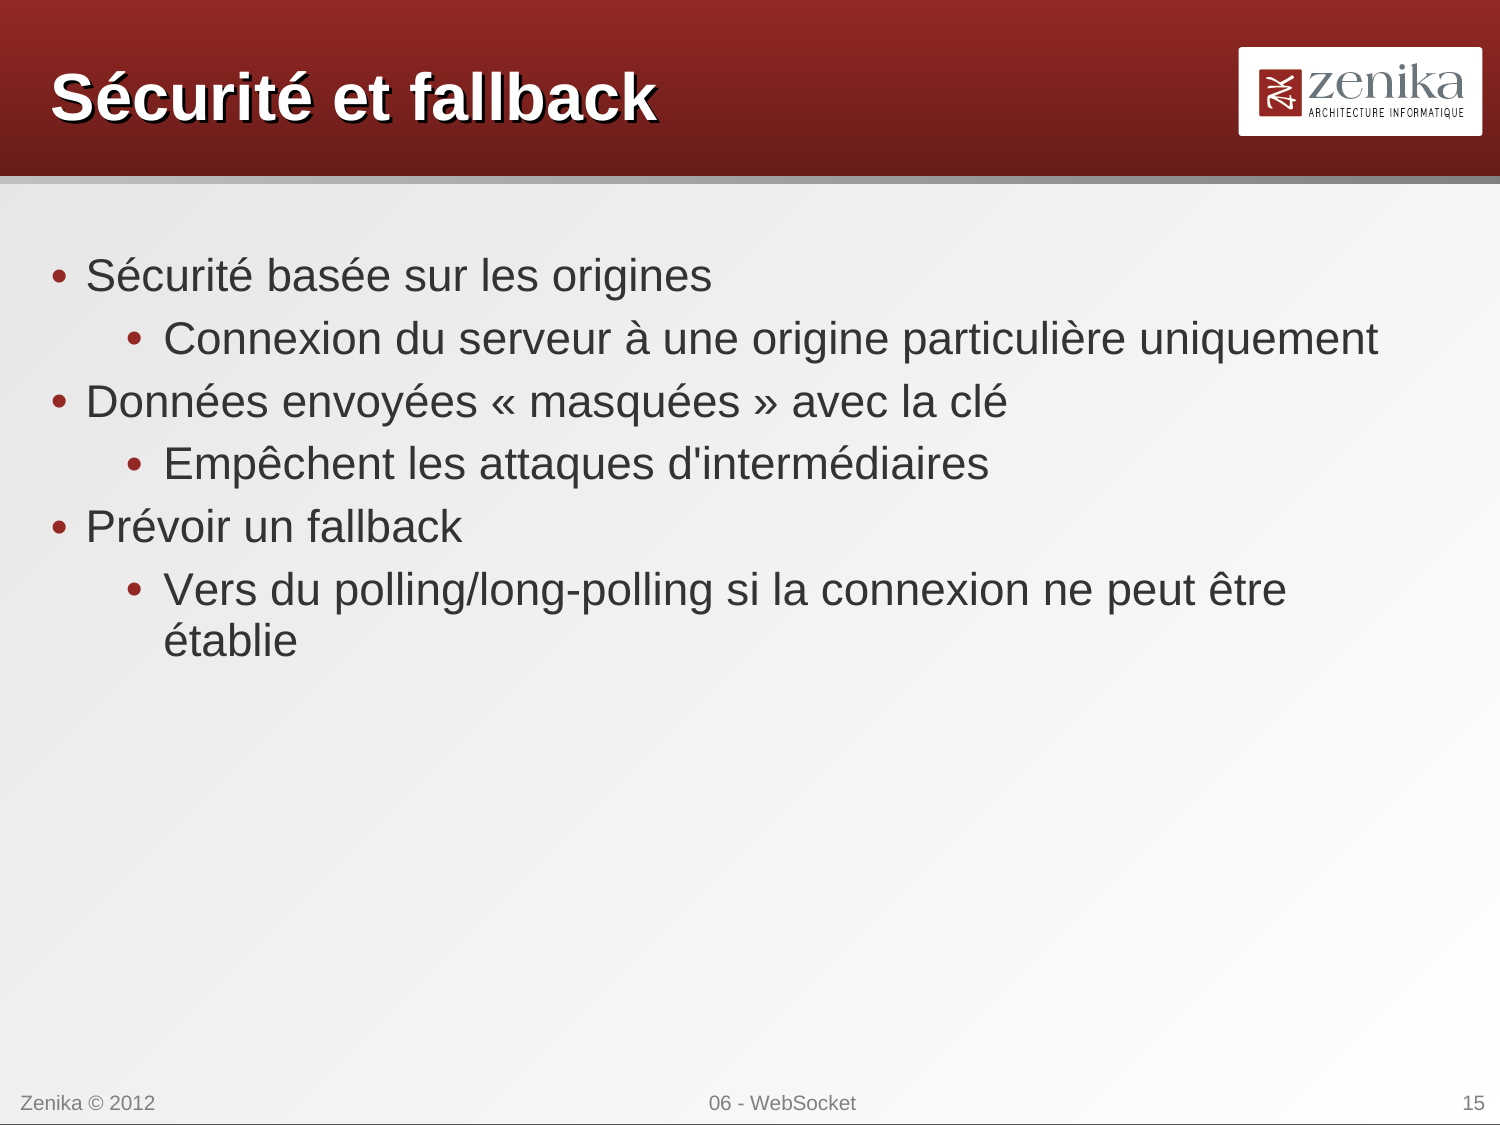

# Sécurité et fallback
Sécurité basée sur les origines
Connexion du serveur à une origine particulière uniquement
Données envoyées « masquées » avec la clé
Empêchent les attaques d'intermédiaires
Prévoir un fallback
Vers du polling/long-polling si la connexion ne peut être établie